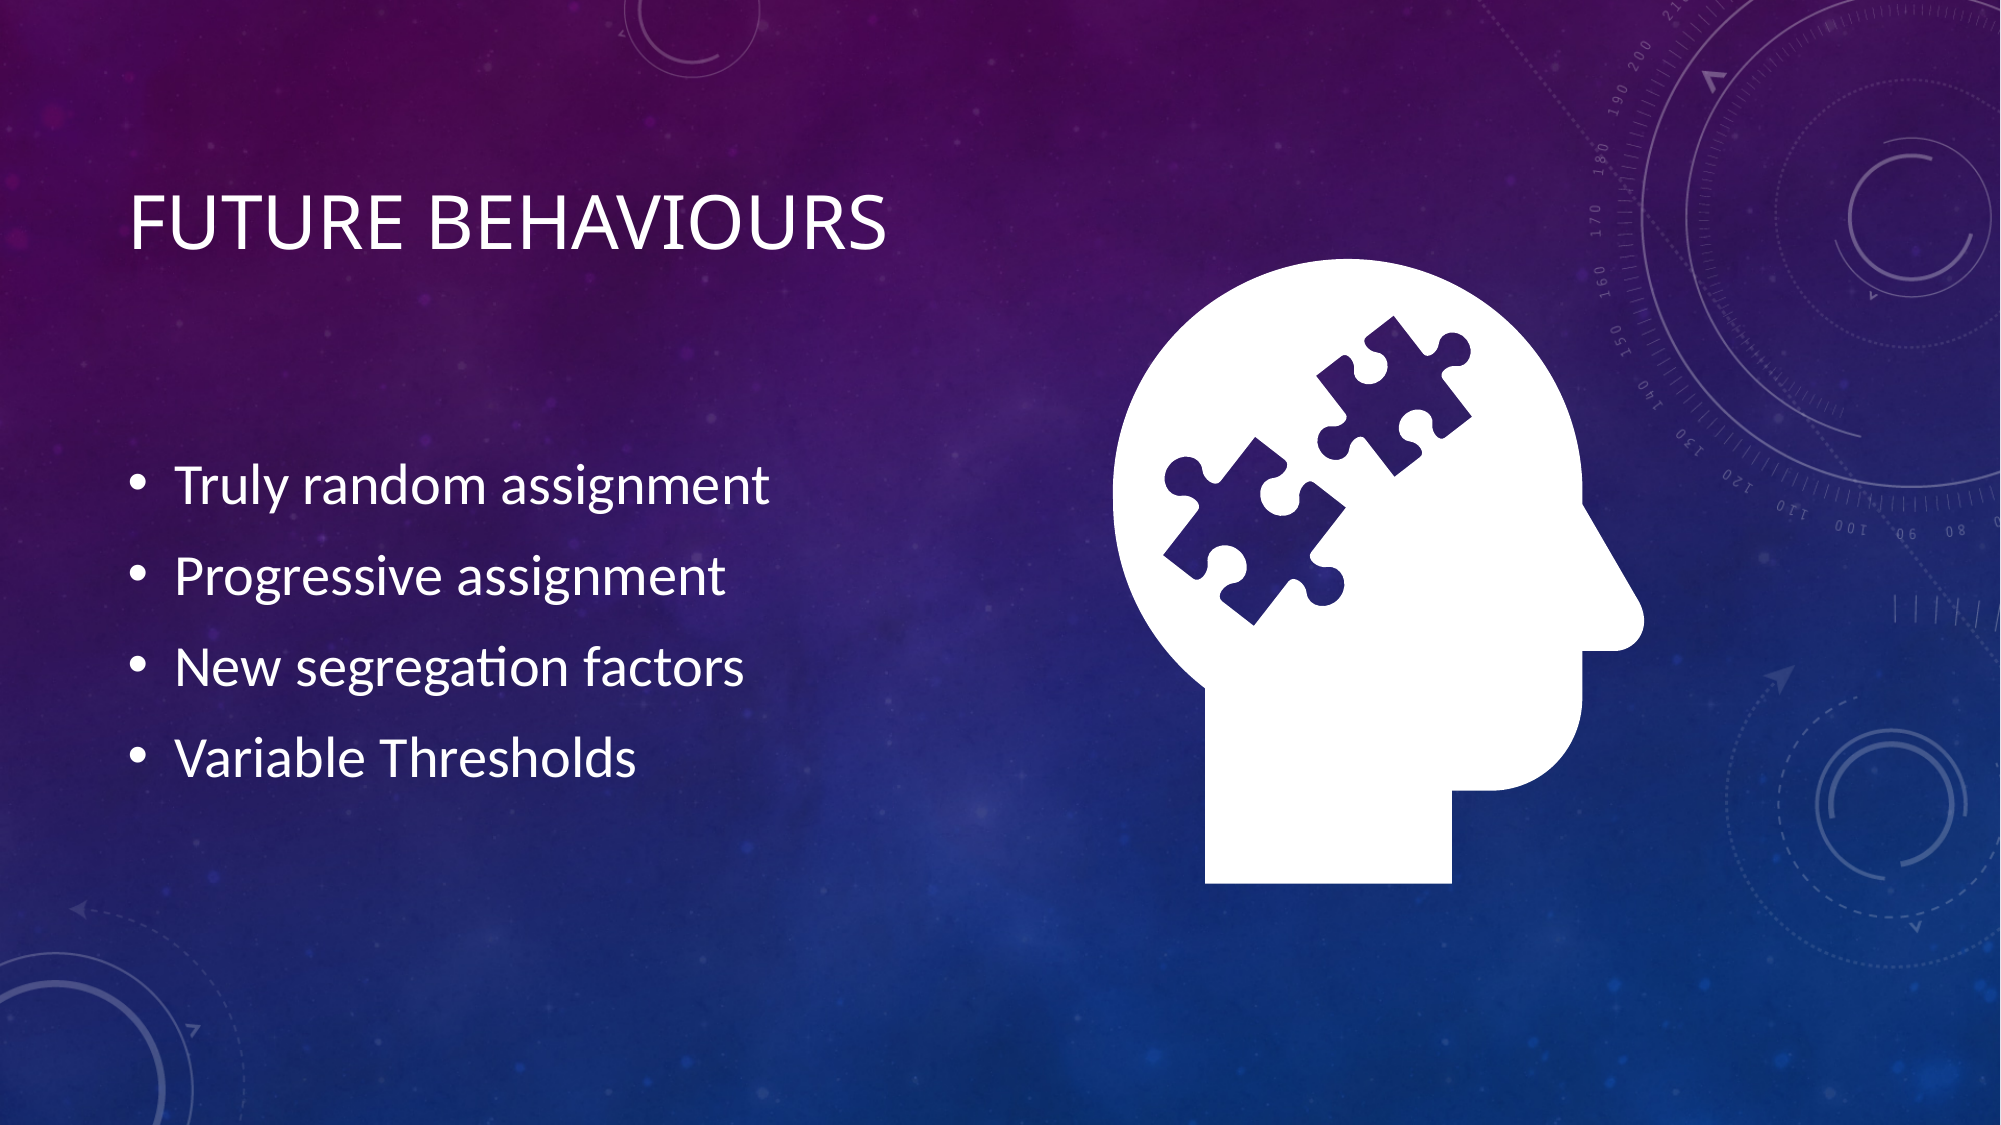

# Future behaviours
Truly random assignment
Progressive assignment
New segregation factors
Variable Thresholds